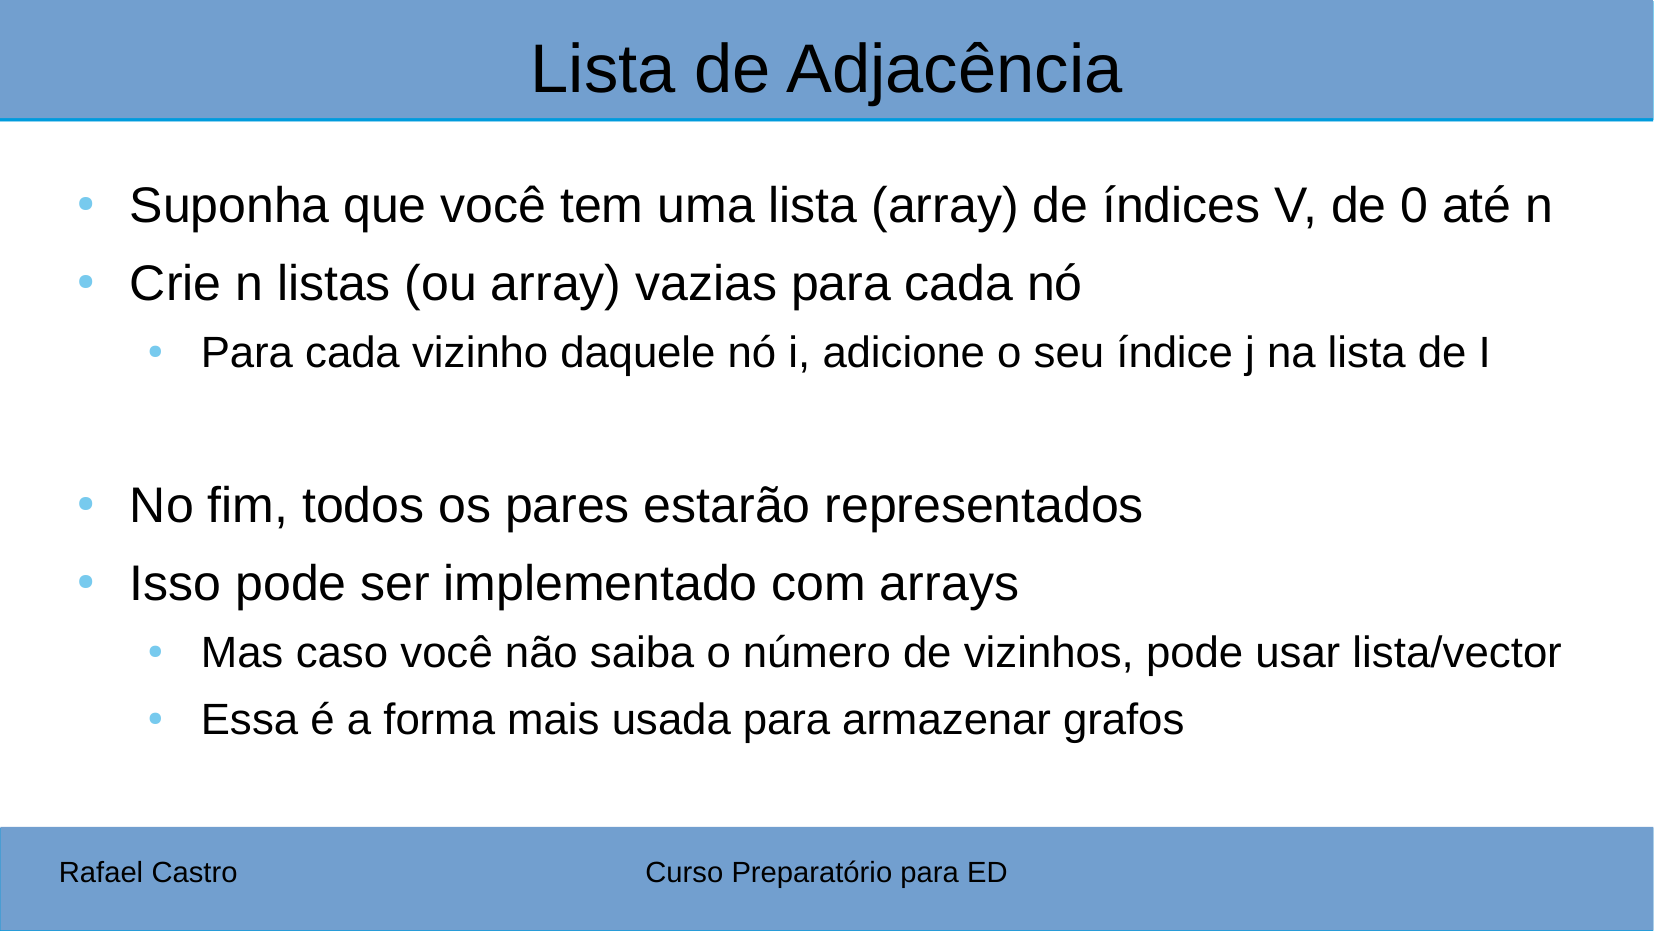

# Lista de Adjacência
Suponha que você tem uma lista (array) de índices V, de 0 até n
Crie n listas (ou array) vazias para cada nó
Para cada vizinho daquele nó i, adicione o seu índice j na lista de I
No fim, todos os pares estarão representados
Isso pode ser implementado com arrays
Mas caso você não saiba o número de vizinhos, pode usar lista/vector
Essa é a forma mais usada para armazenar grafos
Curso Preparatório para ED